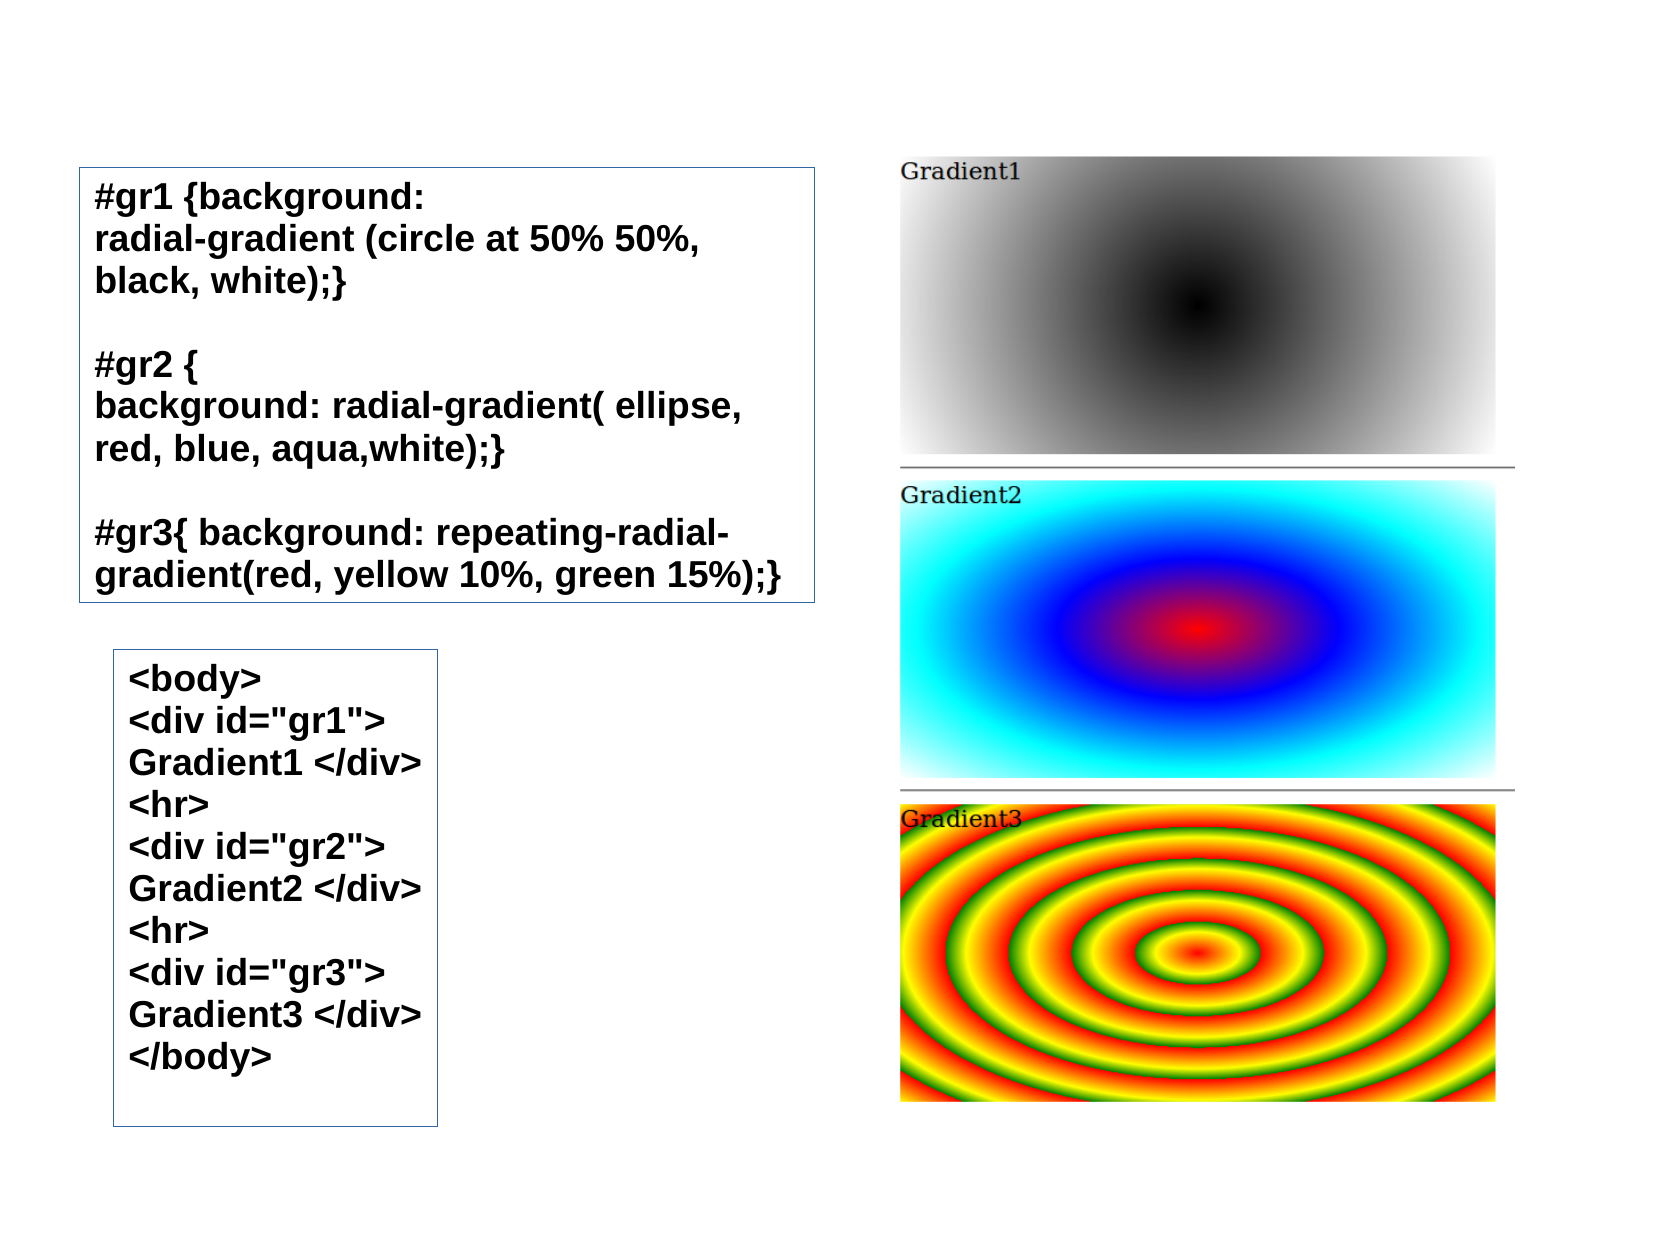

#gr1 {background:
radial-gradient (circle at 50% 50%, black, white);}
#gr2 {
background: radial-gradient( ellipse, red, blue, aqua,white);}
#gr3{ background: repeating-radial-gradient(red, yellow 10%, green 15%);}
<body>
<div id="gr1">
Gradient1 </div>
<hr>
<div id="gr2">
Gradient2 </div>
<hr>
<div id="gr3">
Gradient3 </div>
</body>